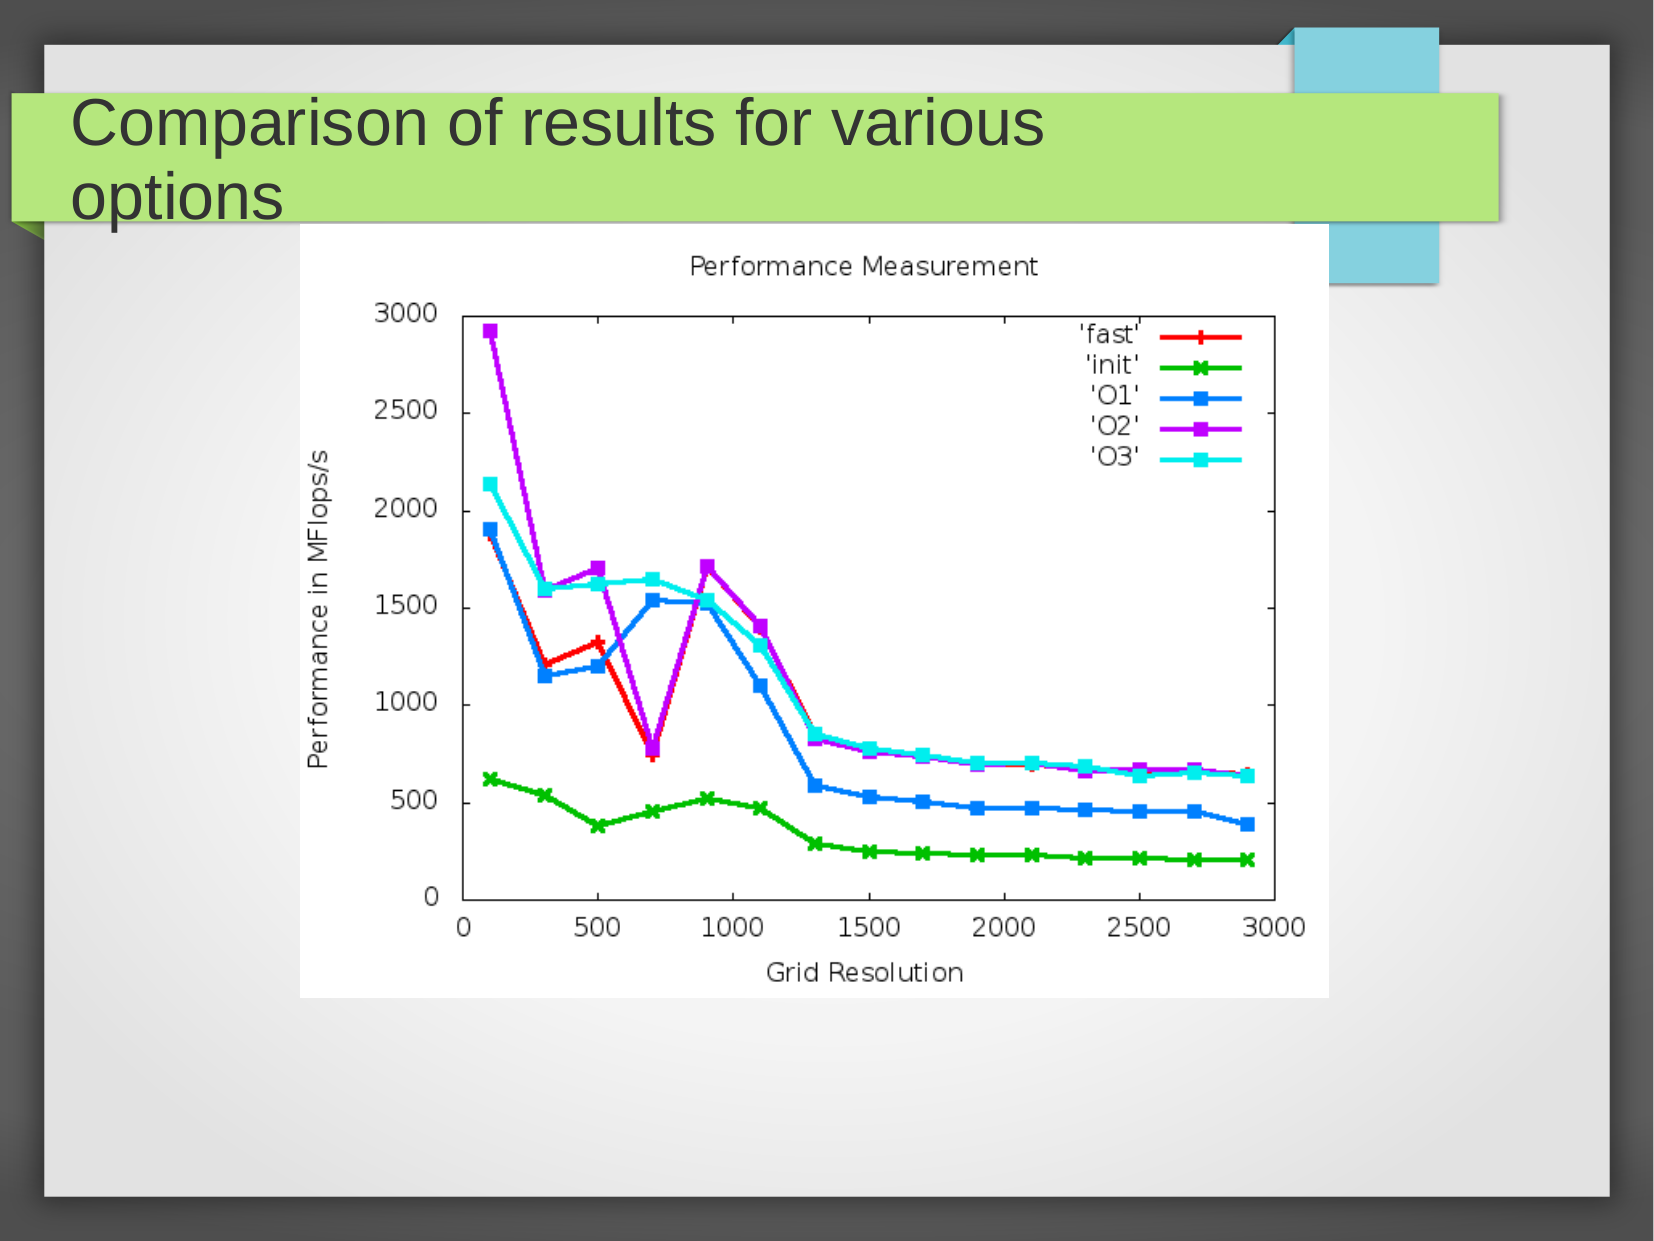

# Comparison of results for various options